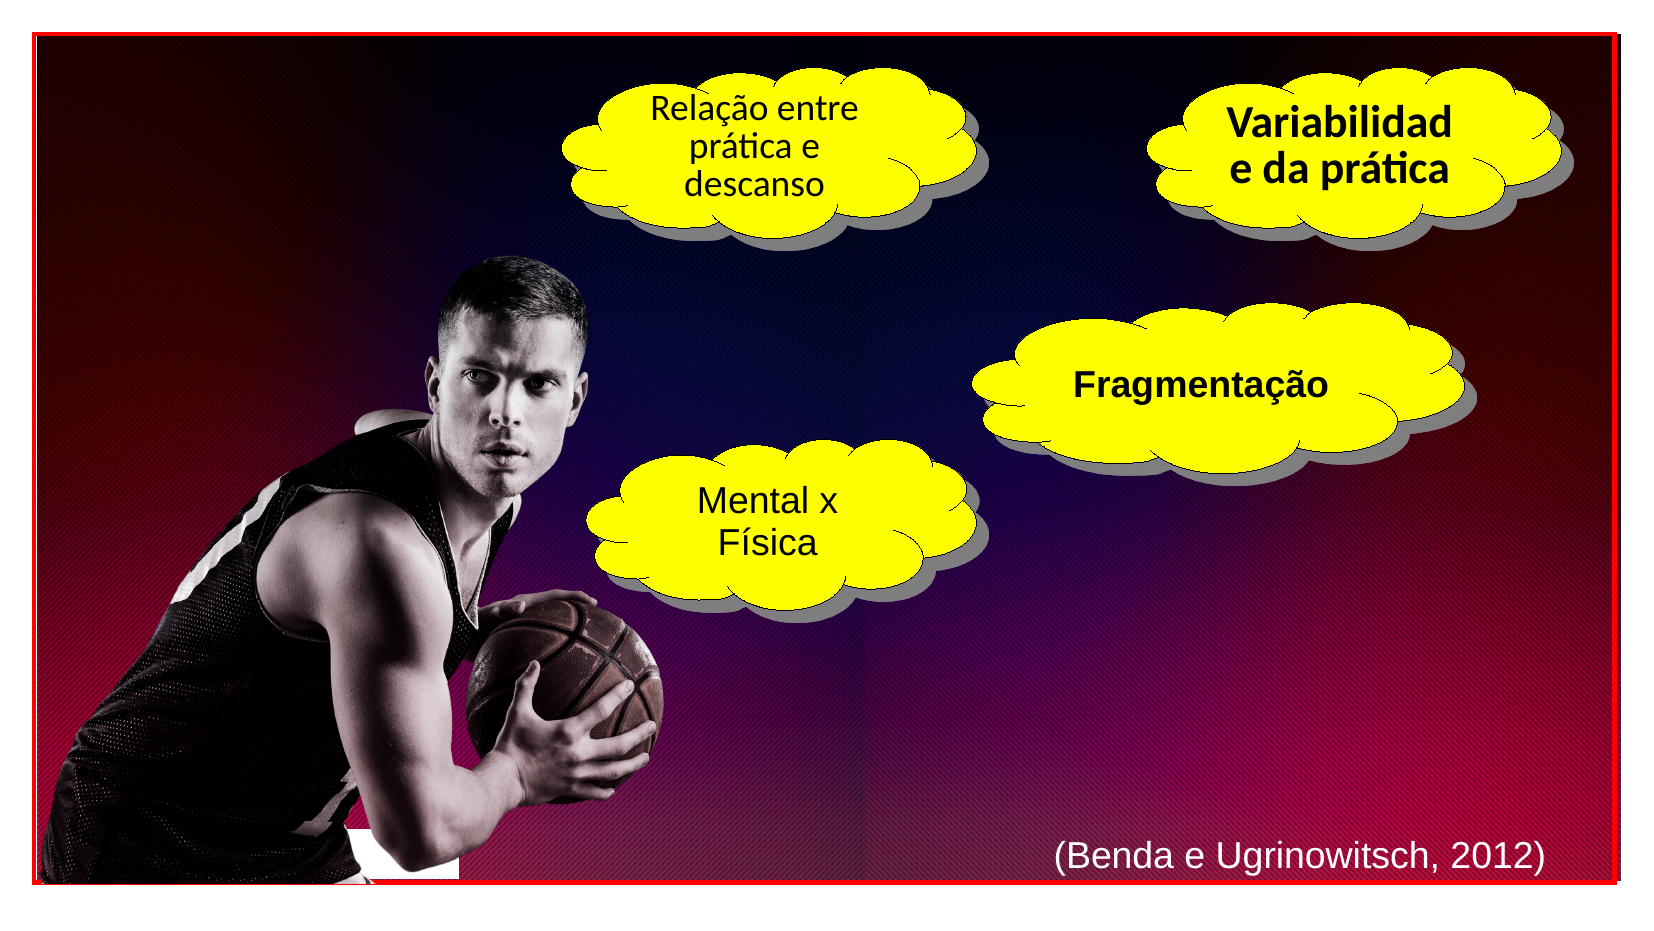

Relação entre prática e descanso
Variabilidade da prática
Fragmentação
Mental x Física
(Benda e Ugrinowitsch, 2012)